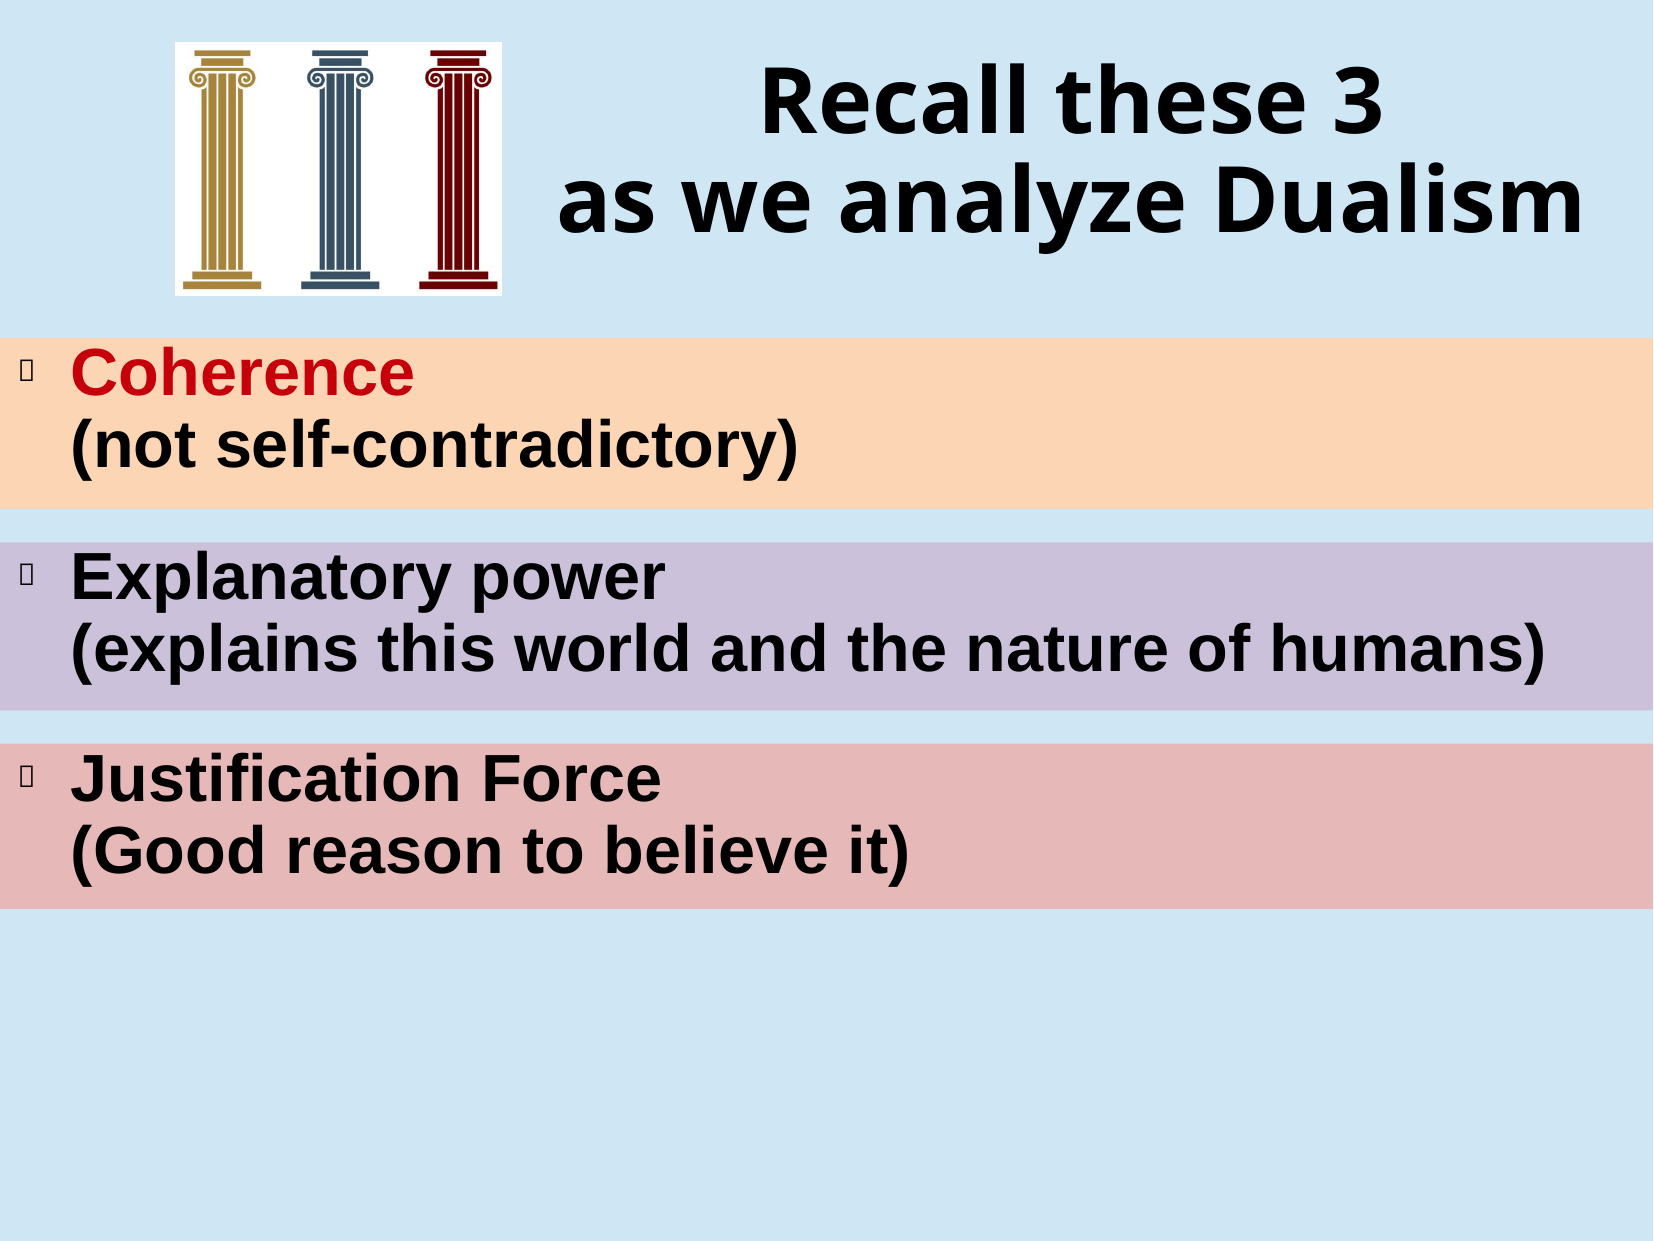

# Recall these 3 as we analyze Dualism
Coherence
(not self-contradictory)
Explanatory power
(explains this world and the nature of humans)
Justification Force
(Good reason to believe it)